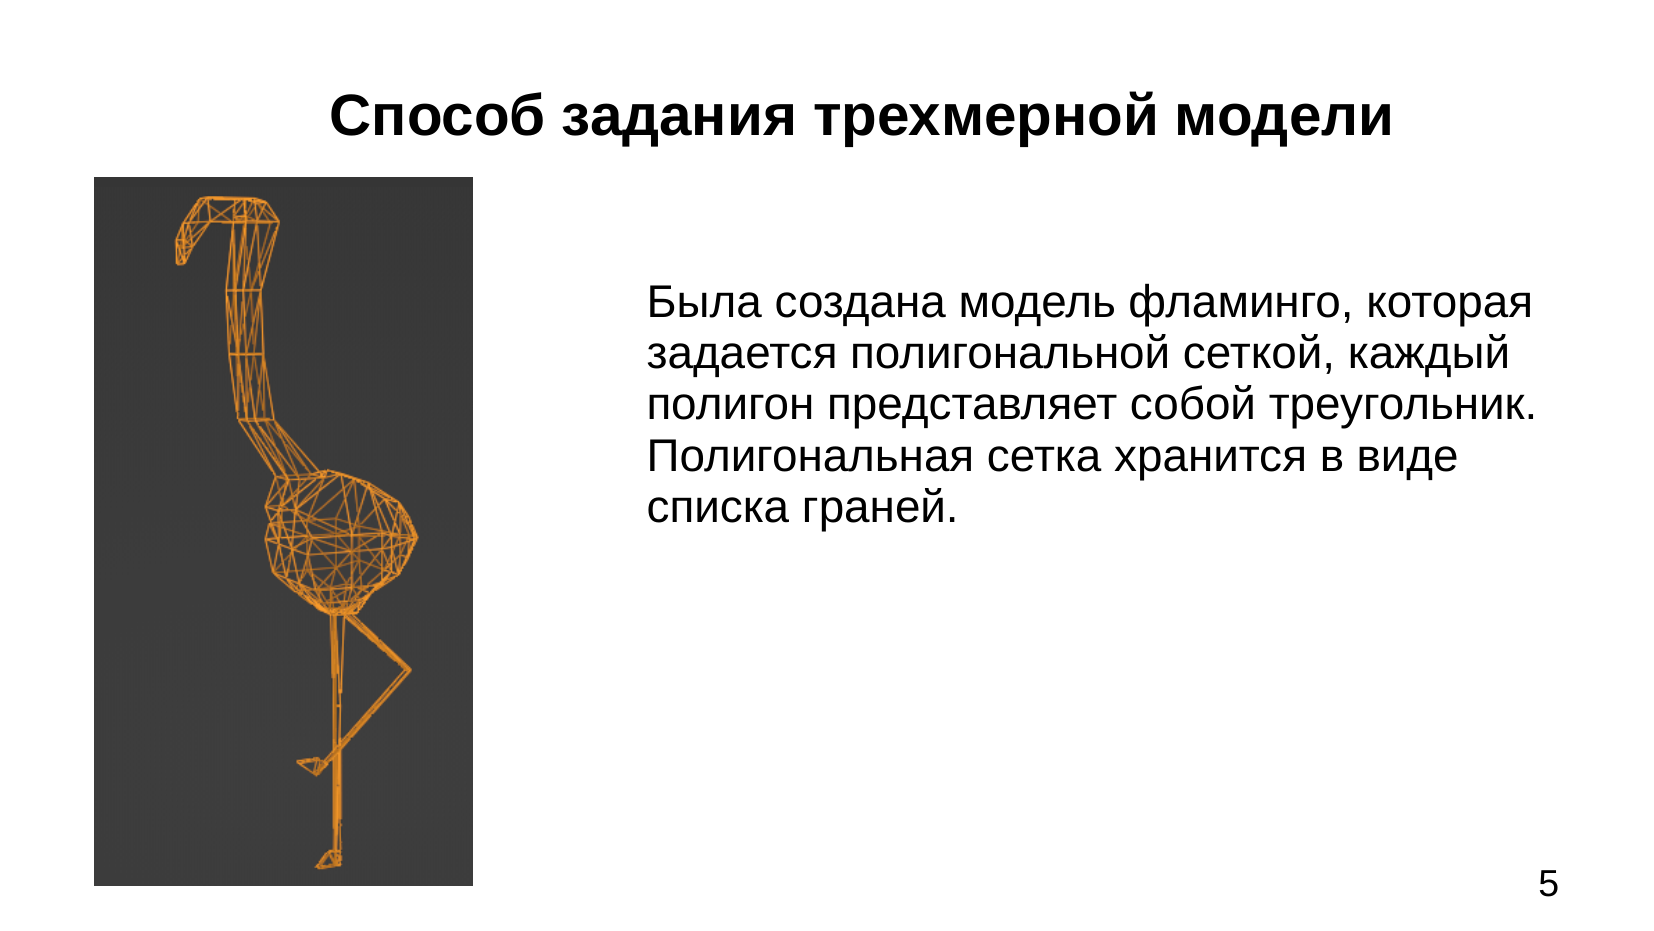

# Способ задания трехмерной модели
Была создана модель фламинго, которая задается полигональной сеткой, каждый полигон представляет собой треугольник. Полигональная сетка хранится в виде списка граней.